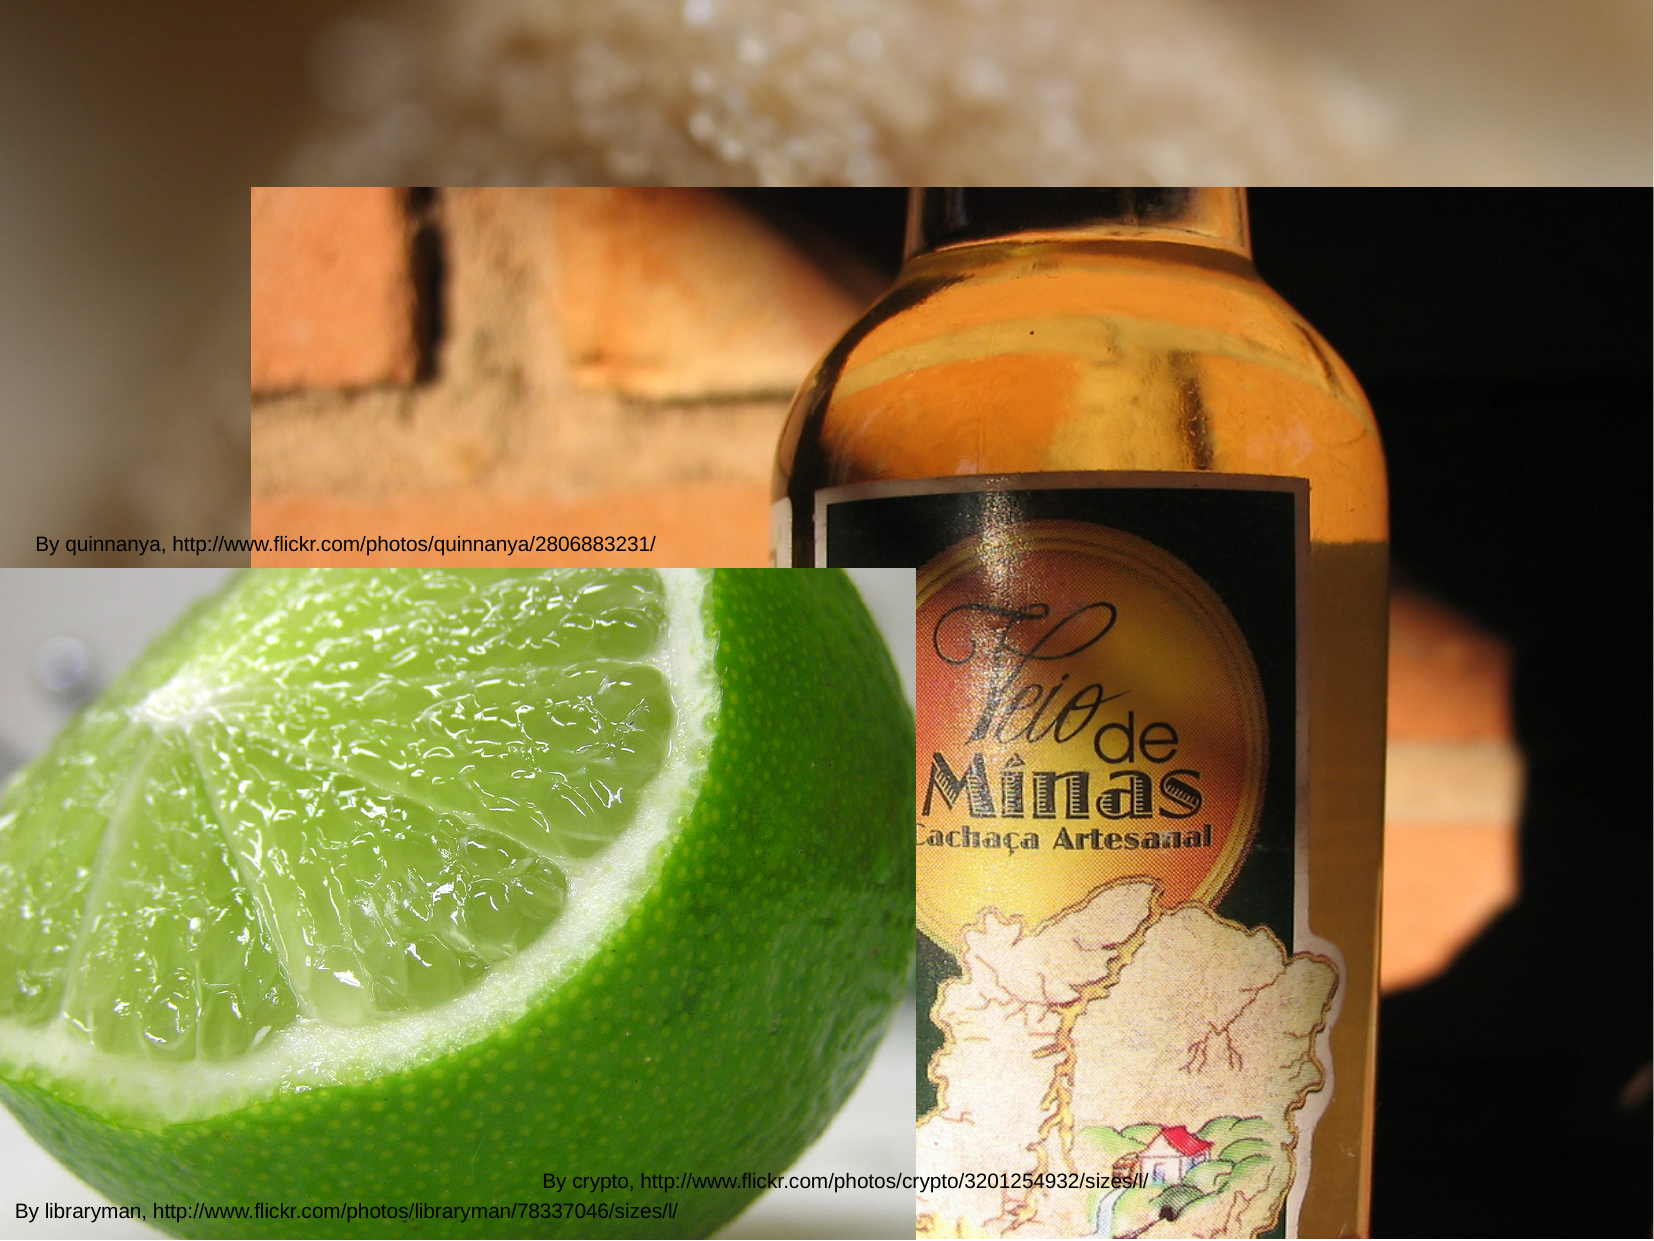

By quinnanya, http://www.flickr.com/photos/quinnanya/2806883231/
By crypto, http://www.flickr.com/photos/crypto/3201254932/sizes/l/
By libraryman, http://www.flickr.com/photos/libraryman/78337046/sizes/l/